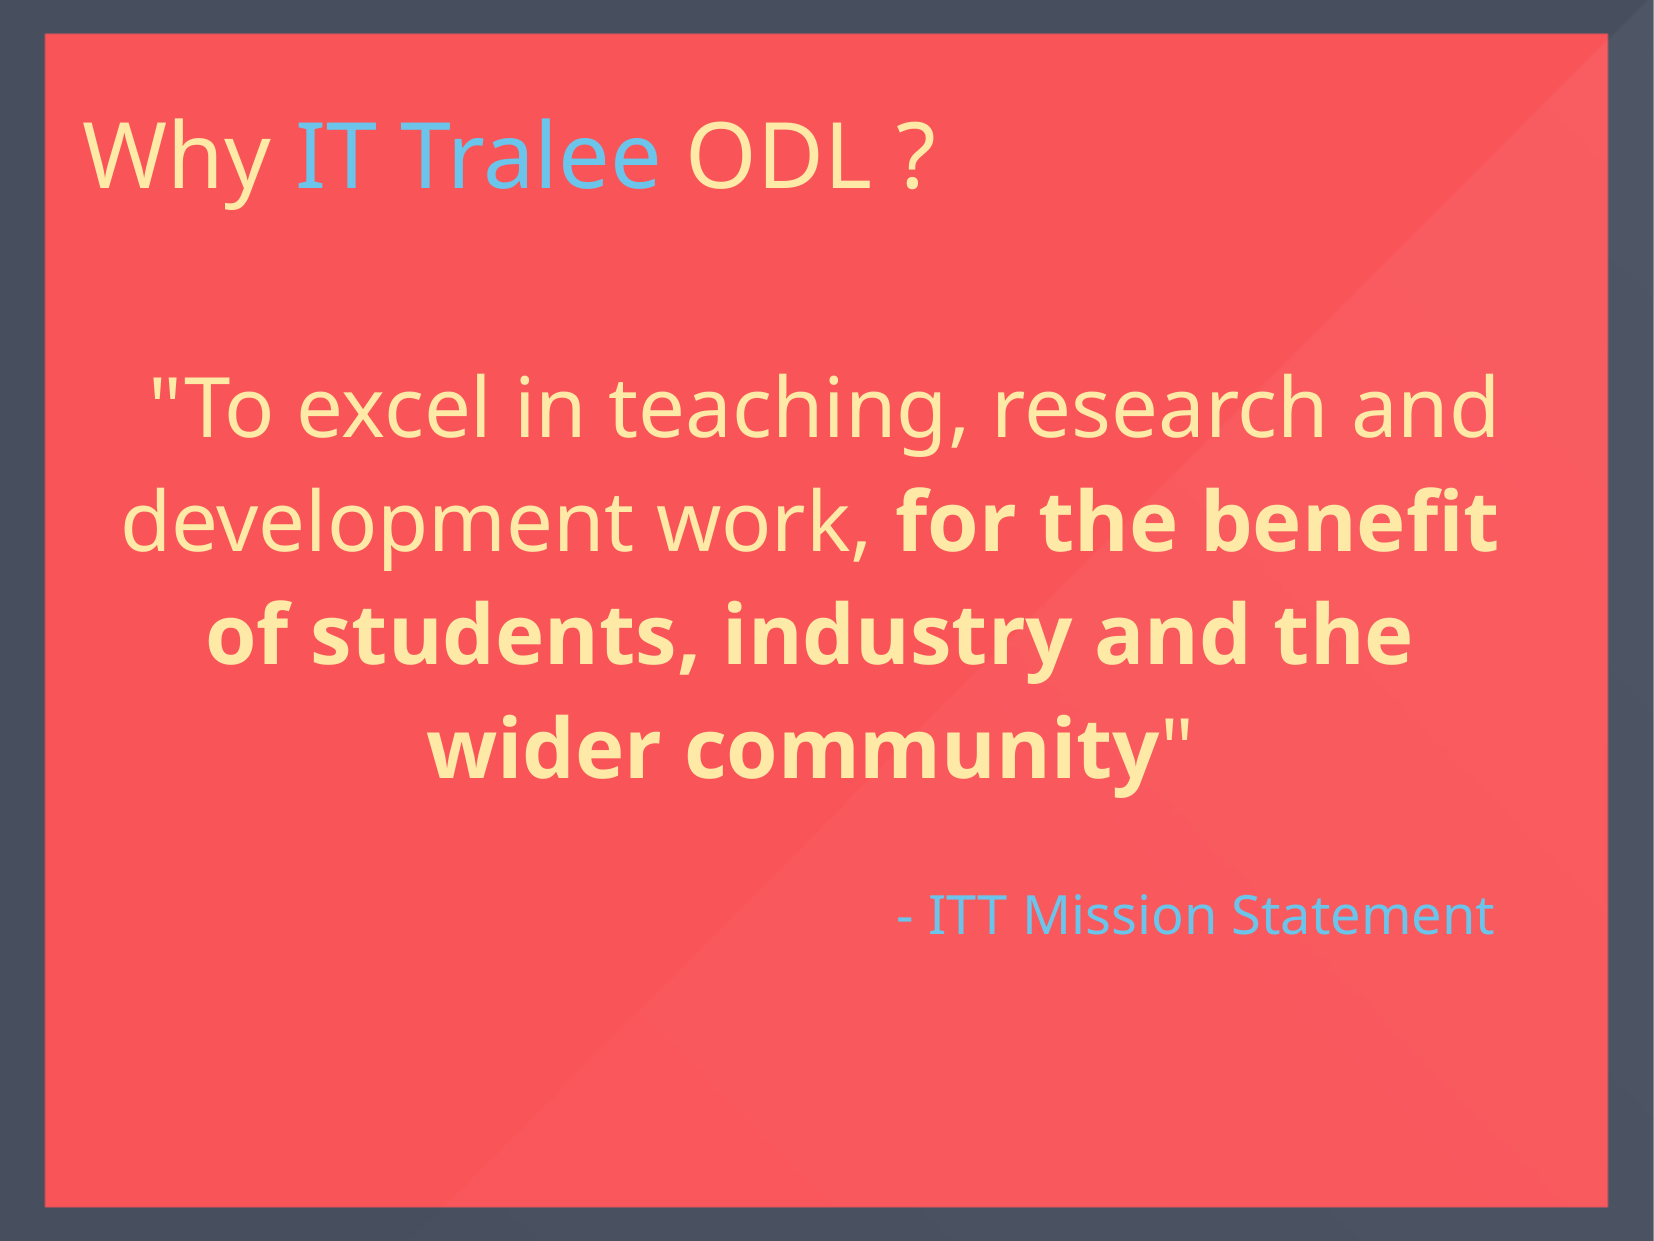

# Why IT Tralee ODL ?
"To excel in teaching, research and development work, for the benefit of students, industry and the wider community"
- ITT Mission Statement